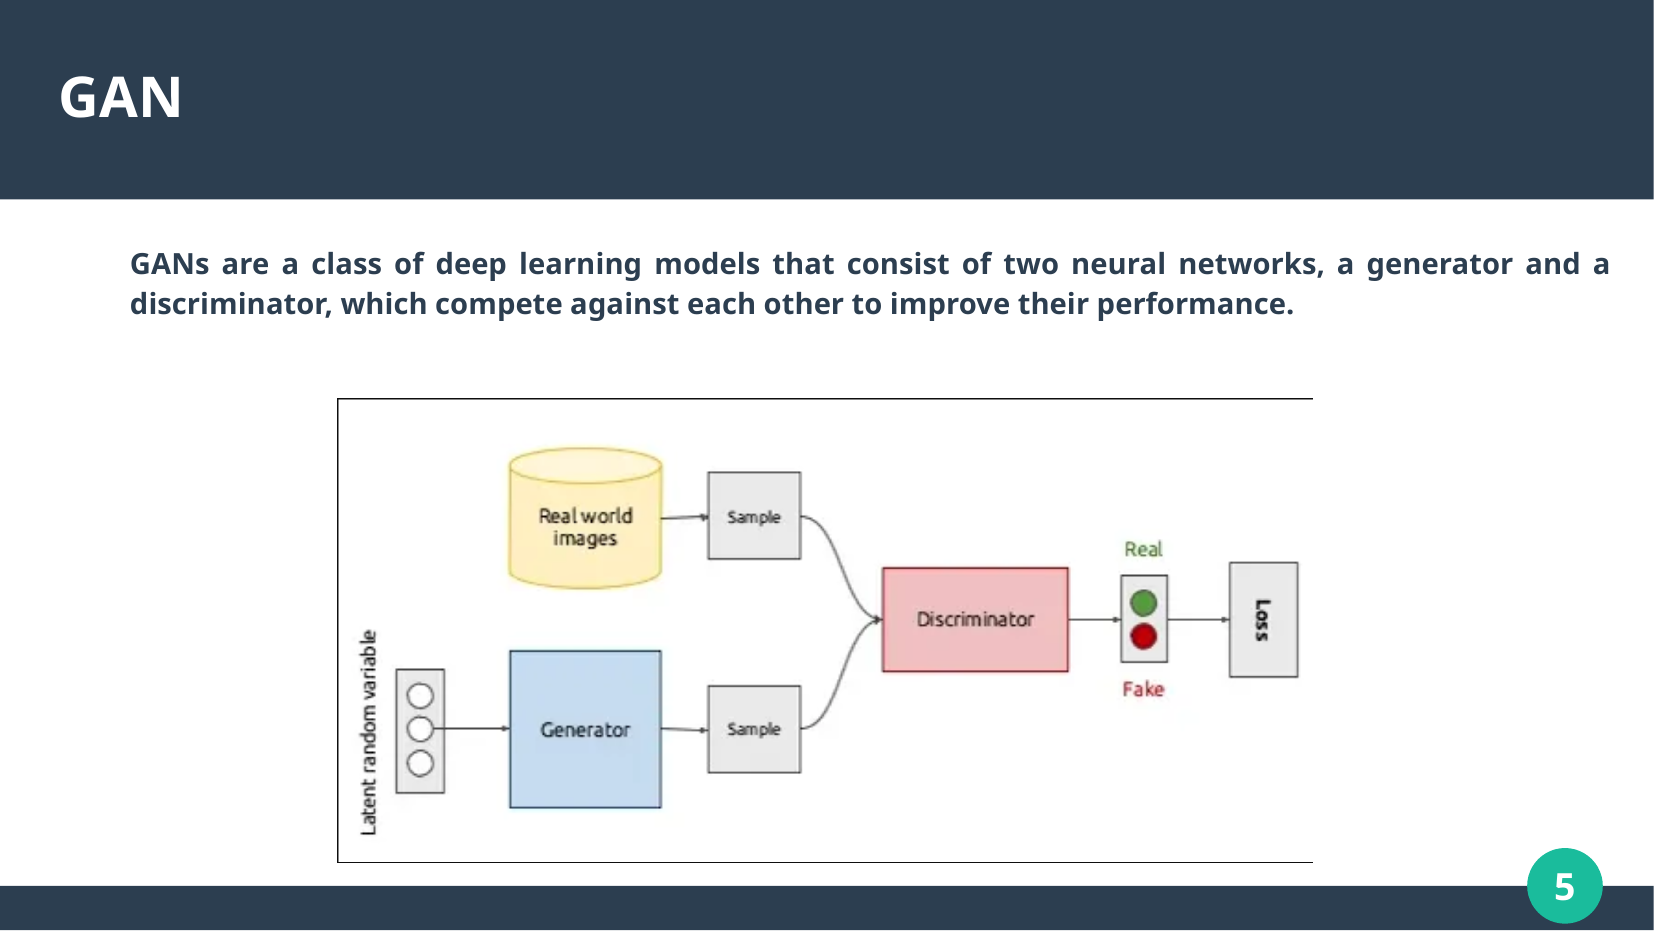

# GAN
GANs are a class of deep learning models that consist of two neural networks, a generator and a discriminator, which compete against each other to improve their performance.